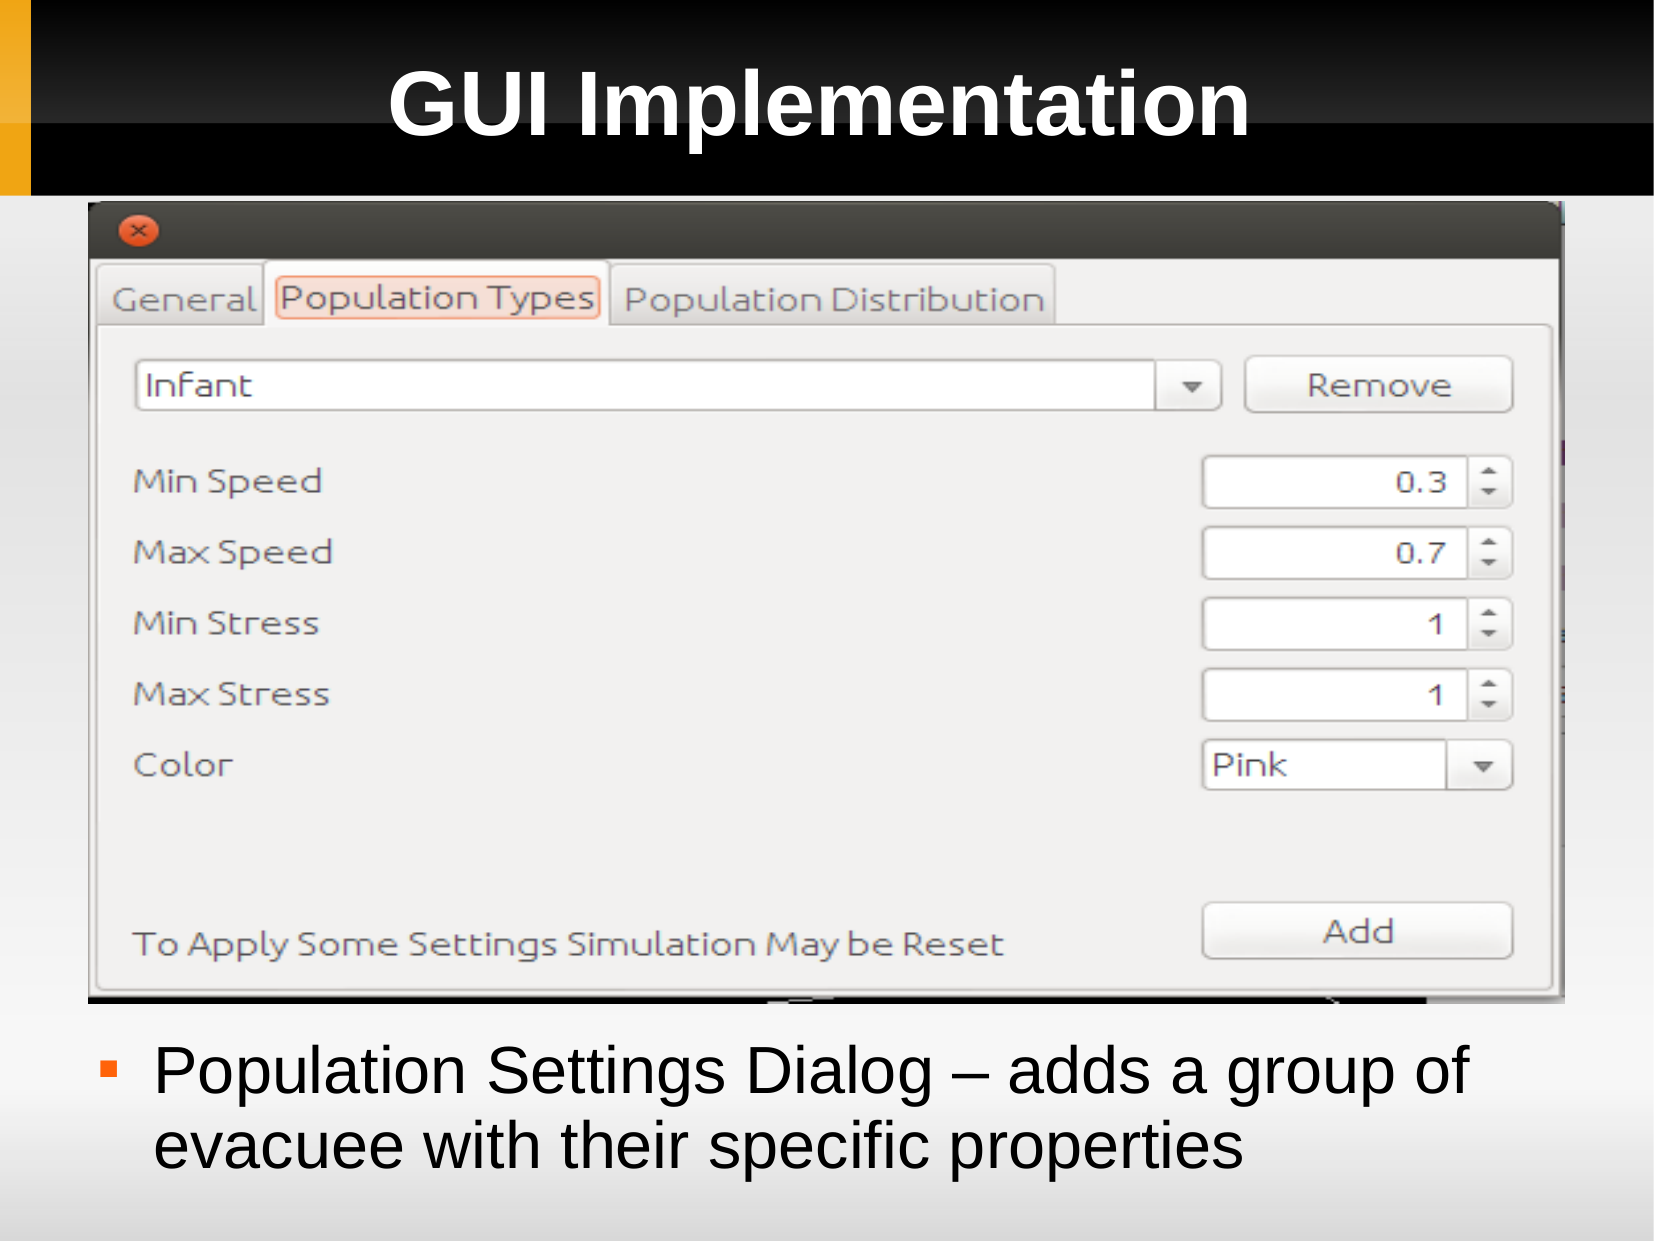

# GUI Implementation
Population Settings Dialog – adds a group of evacuee with their specific properties